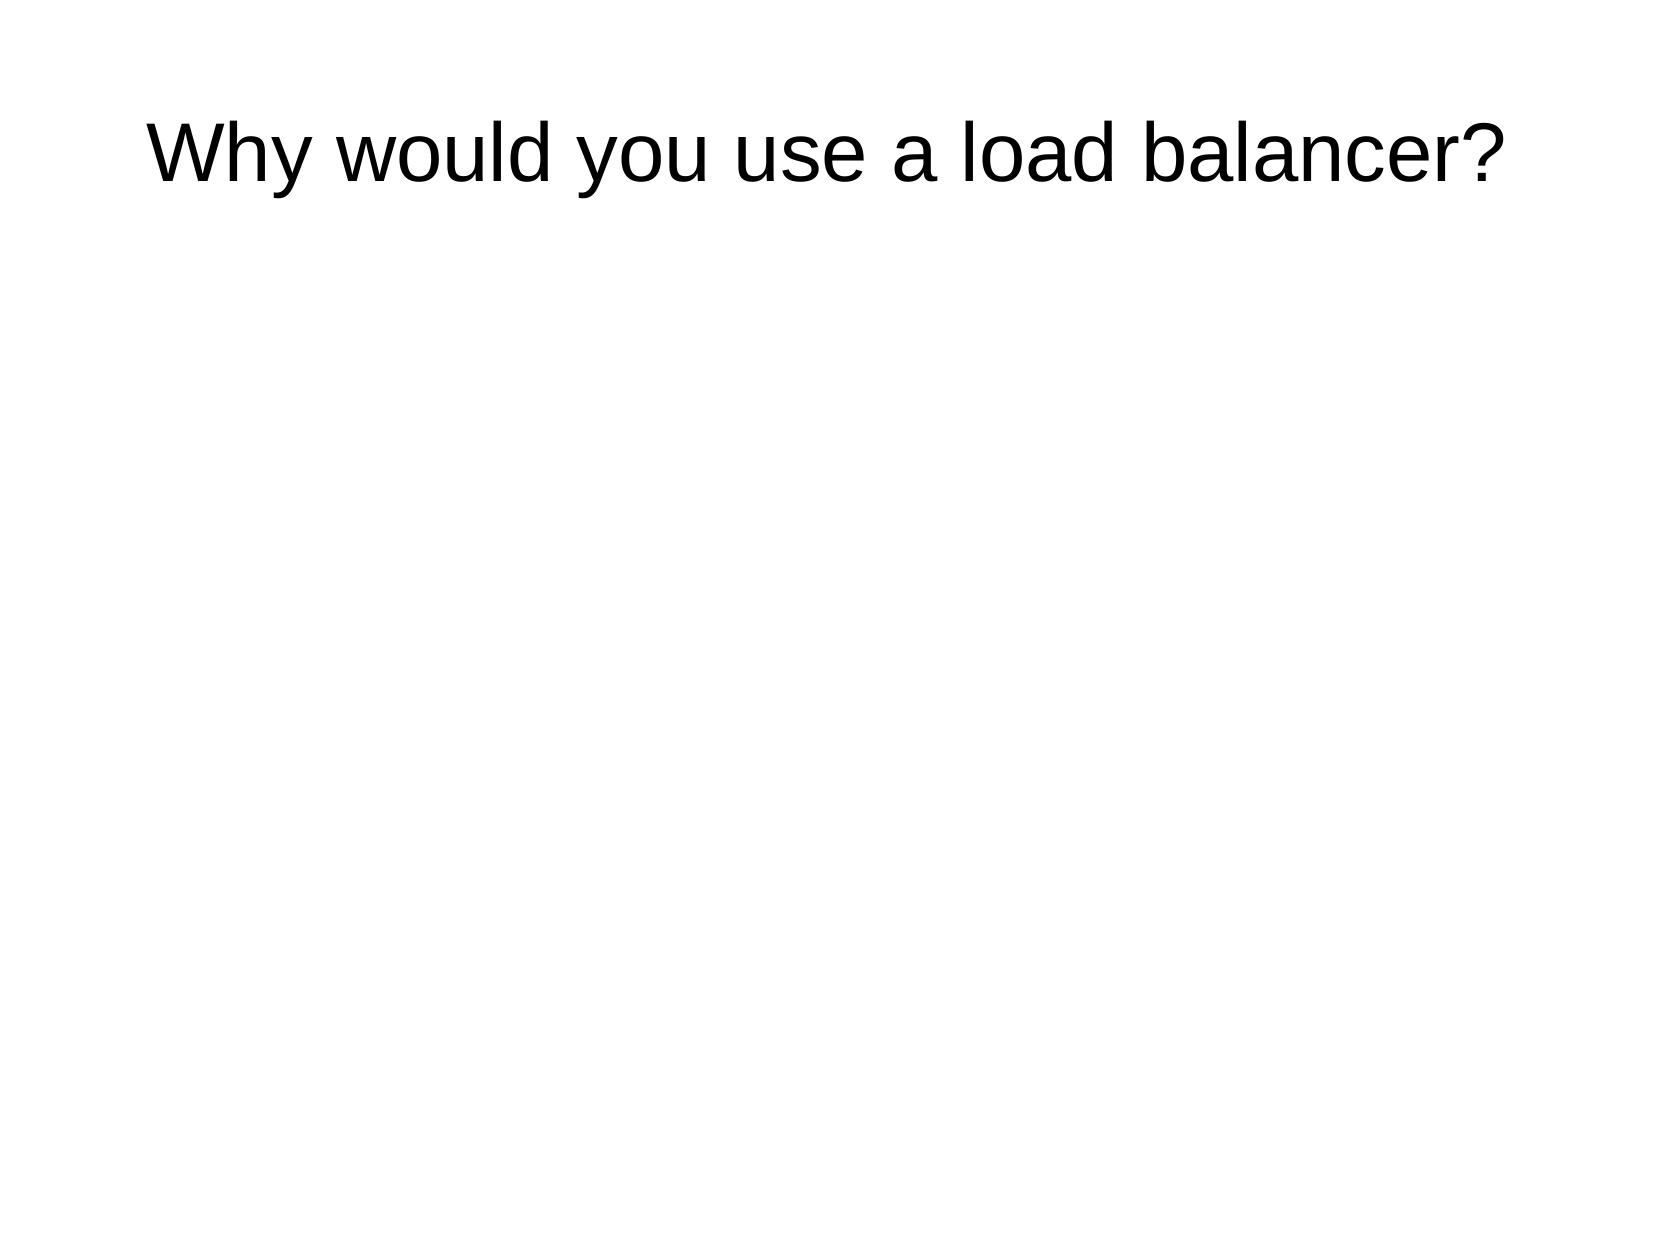

# Why would you use a load balancer?